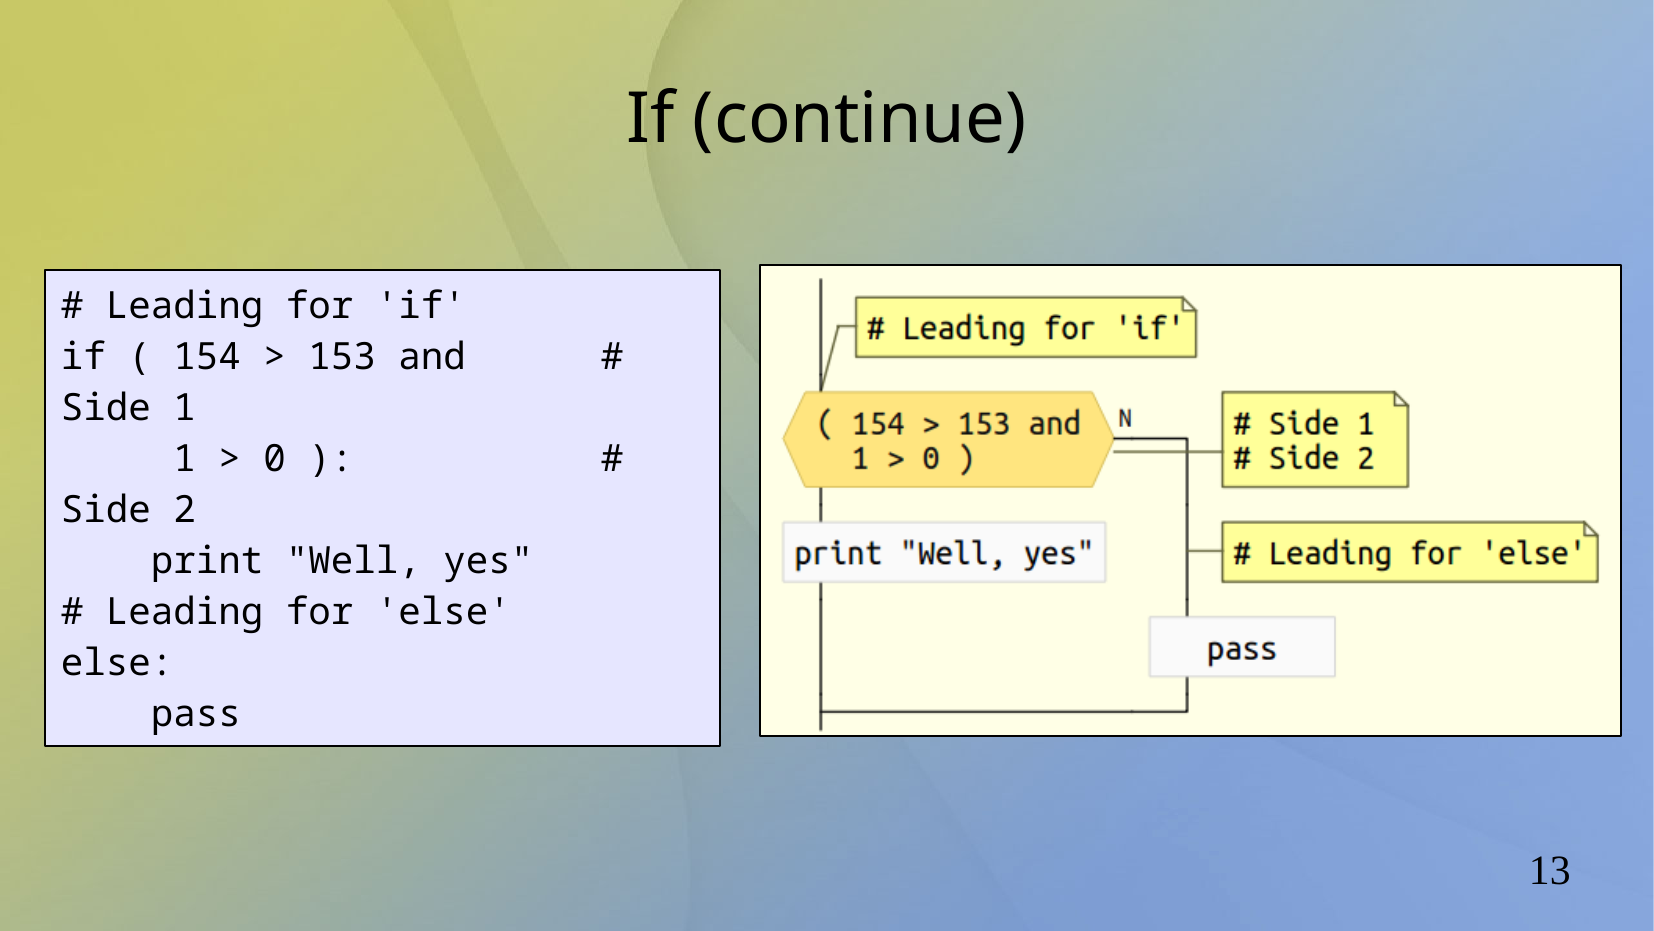

# If (continue)
# Leading for 'if'
if ( 154 > 153 and # Side 1
 1 > 0 ): # Side 2
 print "Well, yes"
# Leading for 'else'
else:
 pass
13